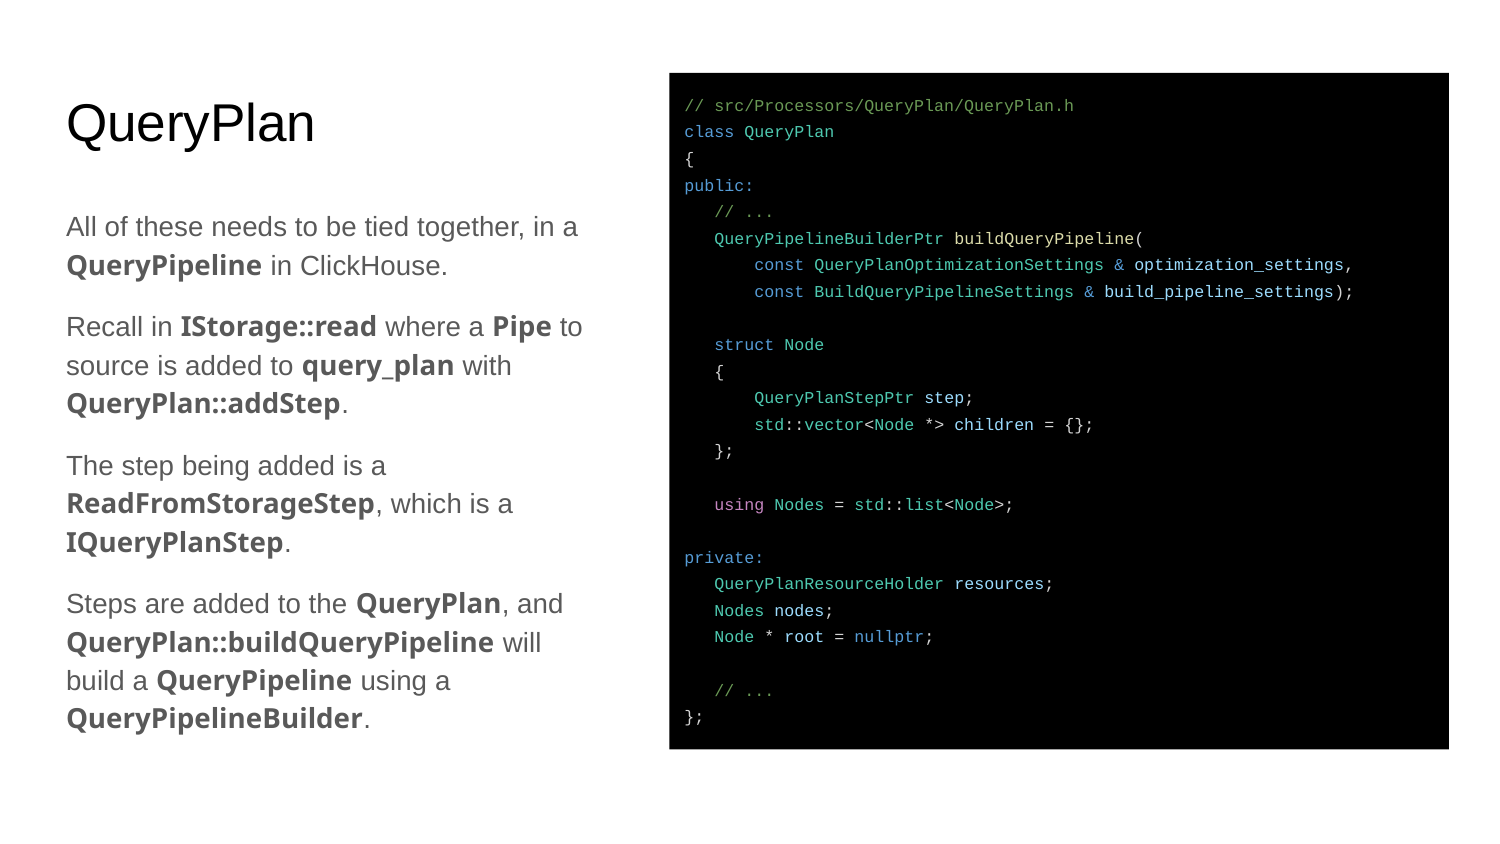

# QueryPlan
// src/Processors/QueryPlan/QueryPlan.h
class QueryPlan
{
public:
 // ...
 QueryPipelineBuilderPtr buildQueryPipeline(
 const QueryPlanOptimizationSettings & optimization_settings,
 const BuildQueryPipelineSettings & build_pipeline_settings);
 struct Node
 {
 QueryPlanStepPtr step;
 std::vector<Node *> children = {};
 };
 using Nodes = std::list<Node>;
private:
 QueryPlanResourceHolder resources;
 Nodes nodes;
 Node * root = nullptr;
 // ...
};
All of these needs to be tied together, in a QueryPipeline in ClickHouse.
Recall in IStorage::read where a Pipe to source is added to query_plan with QueryPlan::addStep.
The step being added is a ReadFromStorageStep, which is a IQueryPlanStep.
Steps are added to the QueryPlan, and QueryPlan::buildQueryPipeline will build a QueryPipeline using a QueryPipelineBuilder.